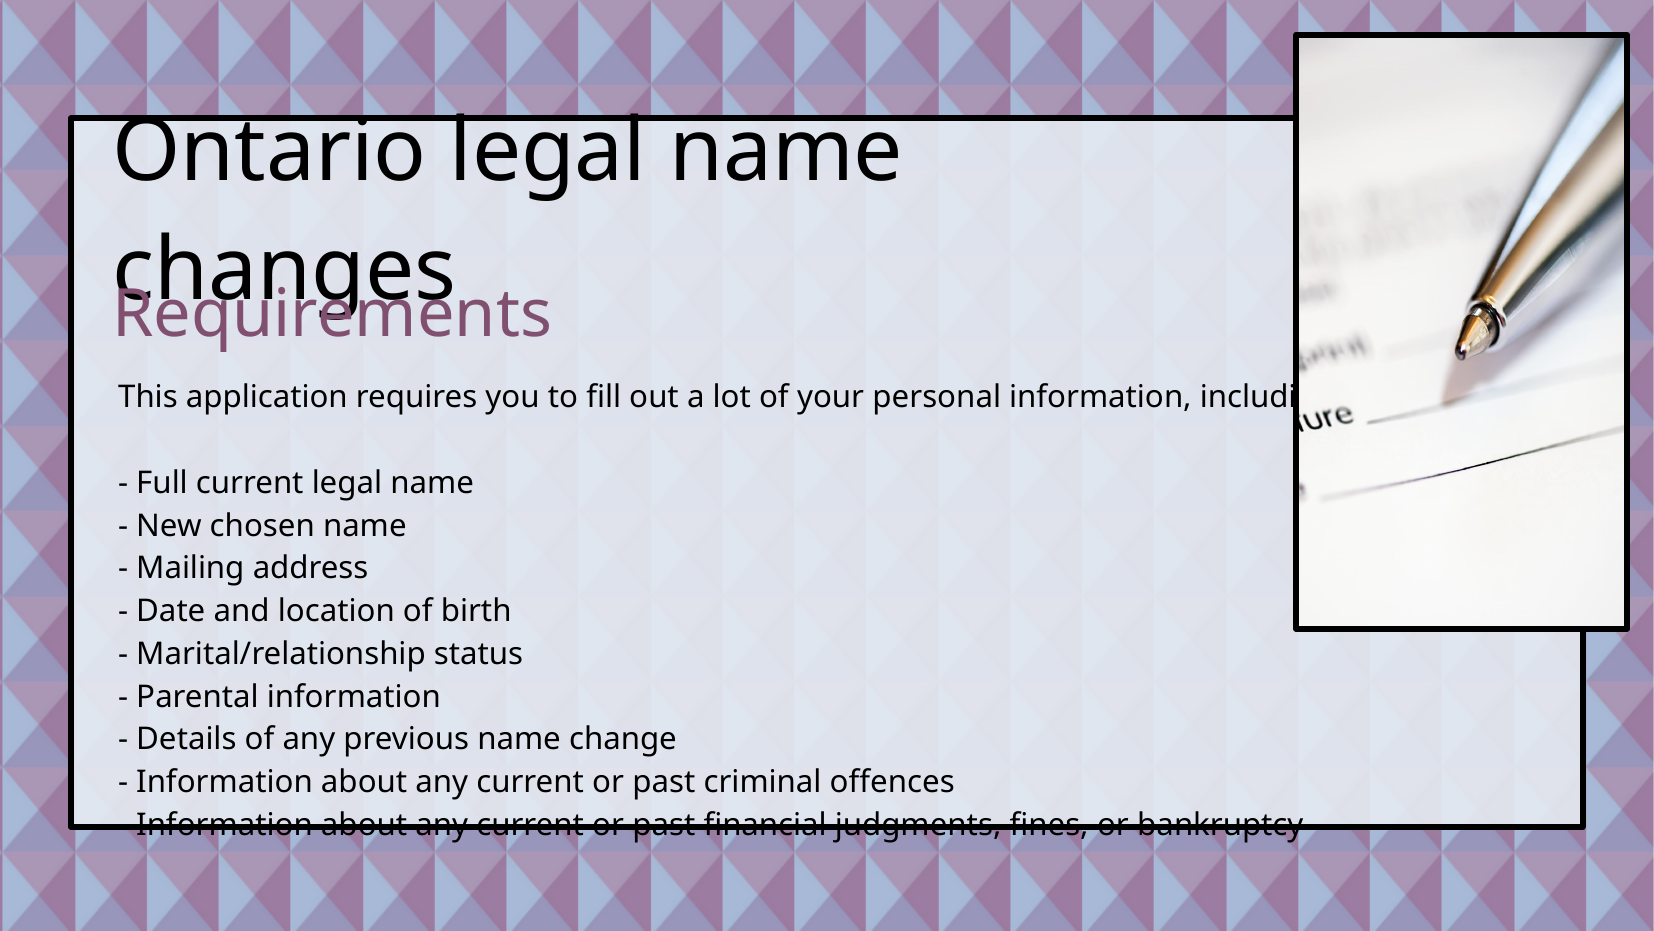

# Ontario legal name changes
Requirements
This application requires you to fill out a lot of your personal information, including:
- Full current legal name
- New chosen name
- Mailing address
- Date and location of birth
- Marital/relationship status
- Parental information
- Details of any previous name change
- Information about any current or past criminal offences
- Information about any current or past financial judgments, fines, or bankruptcy